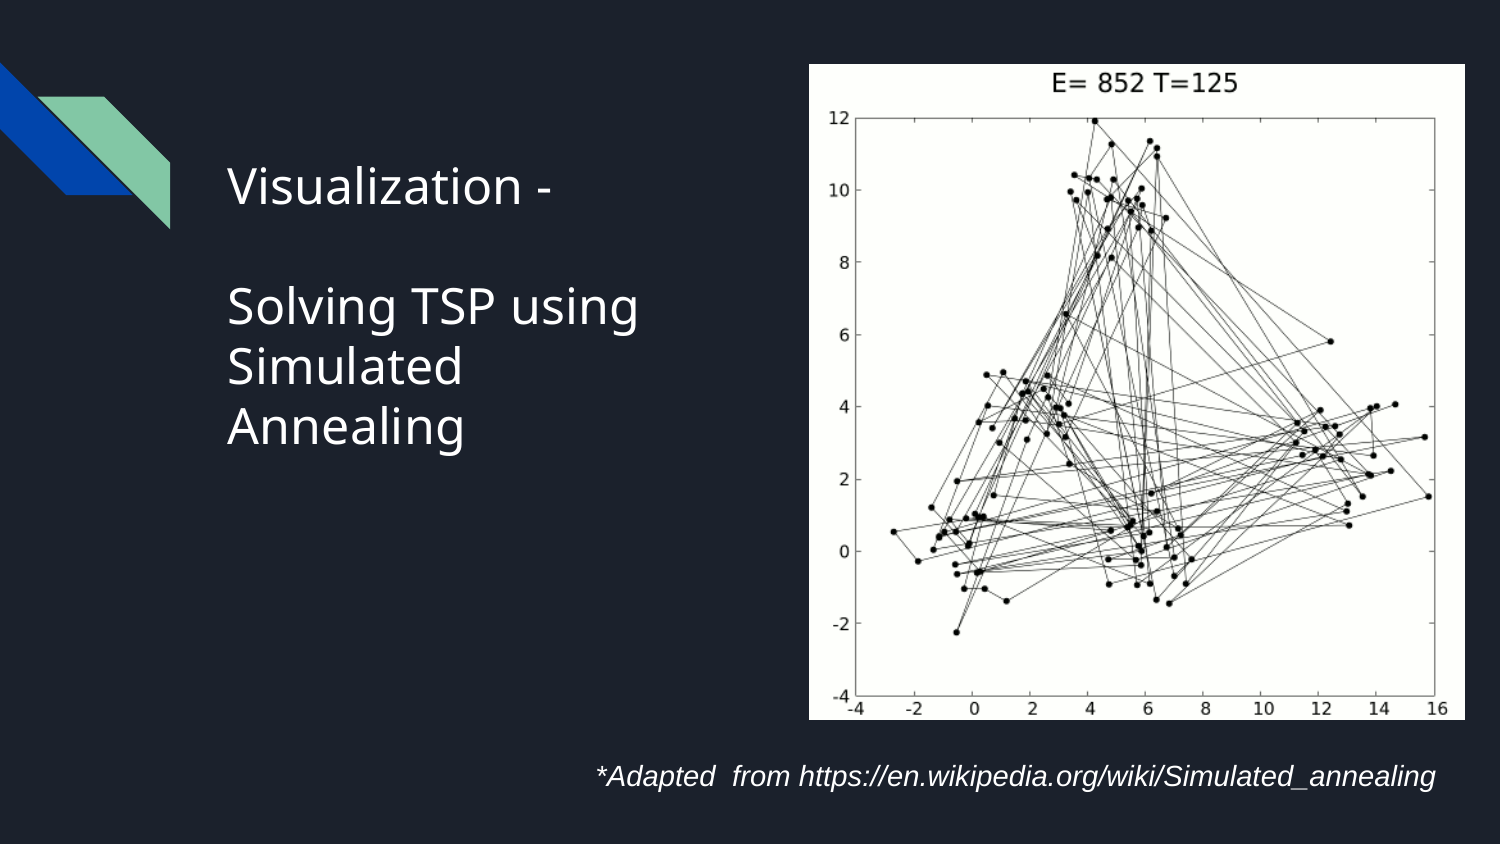

# Visualization - Solving TSP using Simulated Annealing
*Adapted from https://en.wikipedia.org/wiki/Simulated_annealing